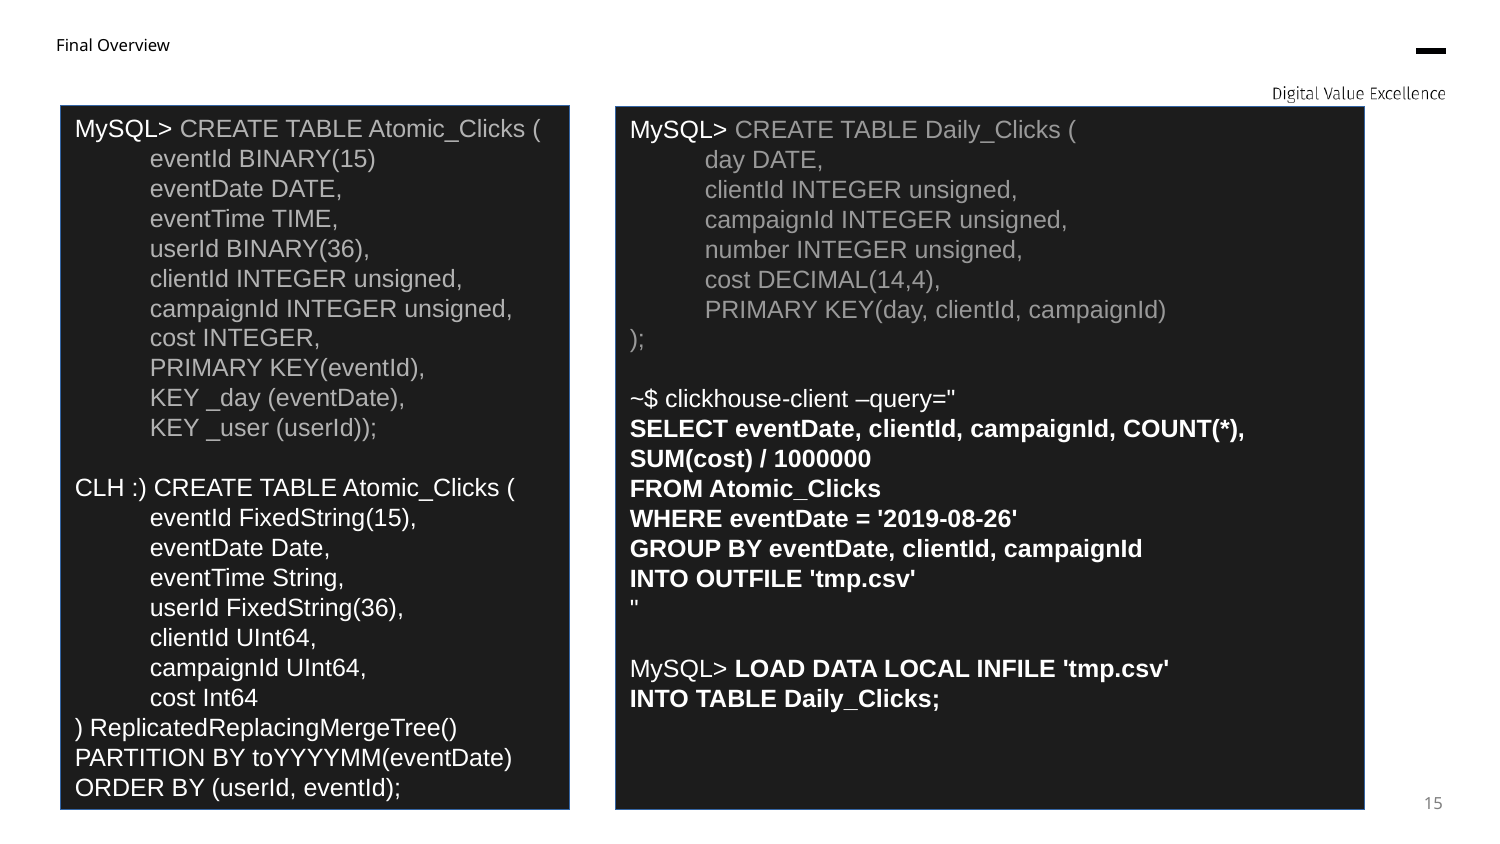

Final Overview
MySQL> CREATE TABLE Atomic_Clicks (
	eventId BINARY(15)
	eventDate DATE,
	eventTime TIME,
	userId BINARY(36),
	clientId INTEGER unsigned,
	campaignId INTEGER unsigned,
	cost INTEGER,
	PRIMARY KEY(eventId),
	KEY _day (eventDate),
	KEY _user (userId));
CLH :) CREATE TABLE Atomic_Clicks (
	eventId FixedString(15),
	eventDate Date,
	eventTime String,
	userId FixedString(36),
	clientId UInt64,
	campaignId UInt64,
	cost Int64
) ReplicatedReplacingMergeTree()
PARTITION BY toYYYYMM(eventDate) ORDER BY (userId, eventId);
MySQL> CREATE TABLE Daily_Clicks (
	day DATE,
	clientId INTEGER unsigned,
	campaignId INTEGER unsigned,
	number INTEGER unsigned,
	cost DECIMAL(14,4),
	PRIMARY KEY(day, clientId, campaignId)
);
~$ clickhouse-client –query="
SELECT eventDate, clientId, campaignId, COUNT(*), SUM(cost) / 1000000
FROM Atomic_Clicks
WHERE eventDate = '2019-08-26'
GROUP BY eventDate, clientId, campaignId
INTO OUTFILE 'tmp.csv'
"
MySQL> LOAD DATA LOCAL INFILE 'tmp.csv'
INTO TABLE Daily_Clicks;